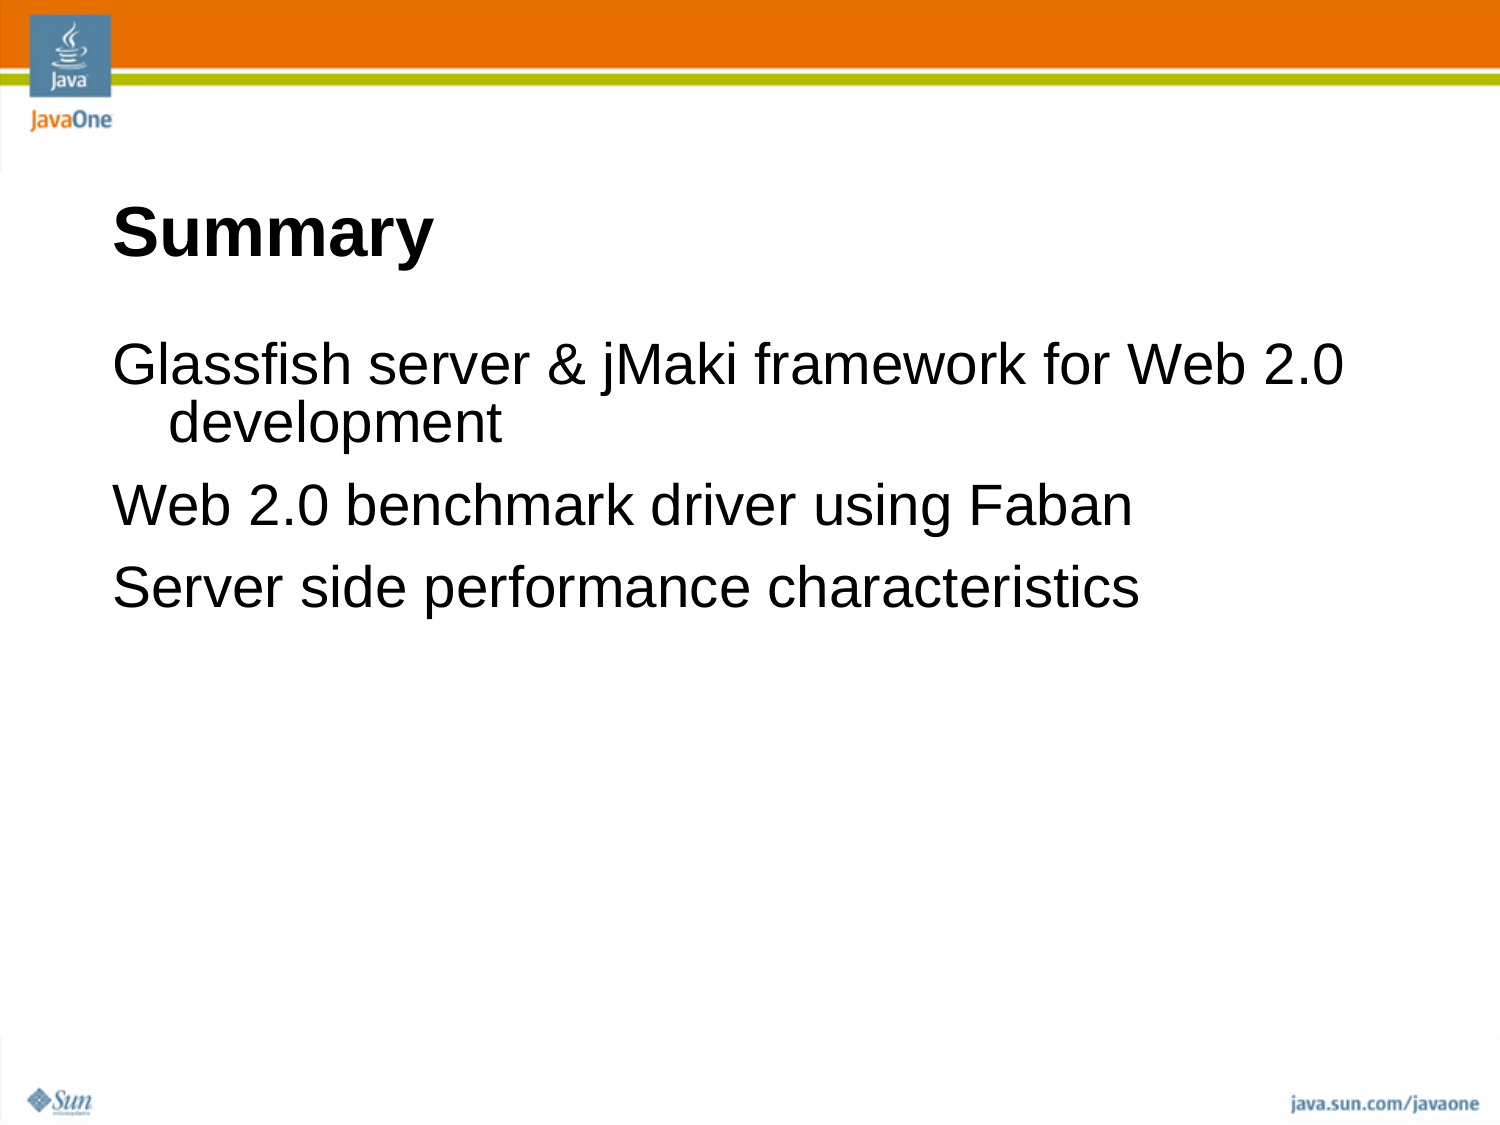

# Summary
Glassfish server & jMaki framework for Web 2.0 development
Web 2.0 benchmark driver using Faban
Server side performance characteristics